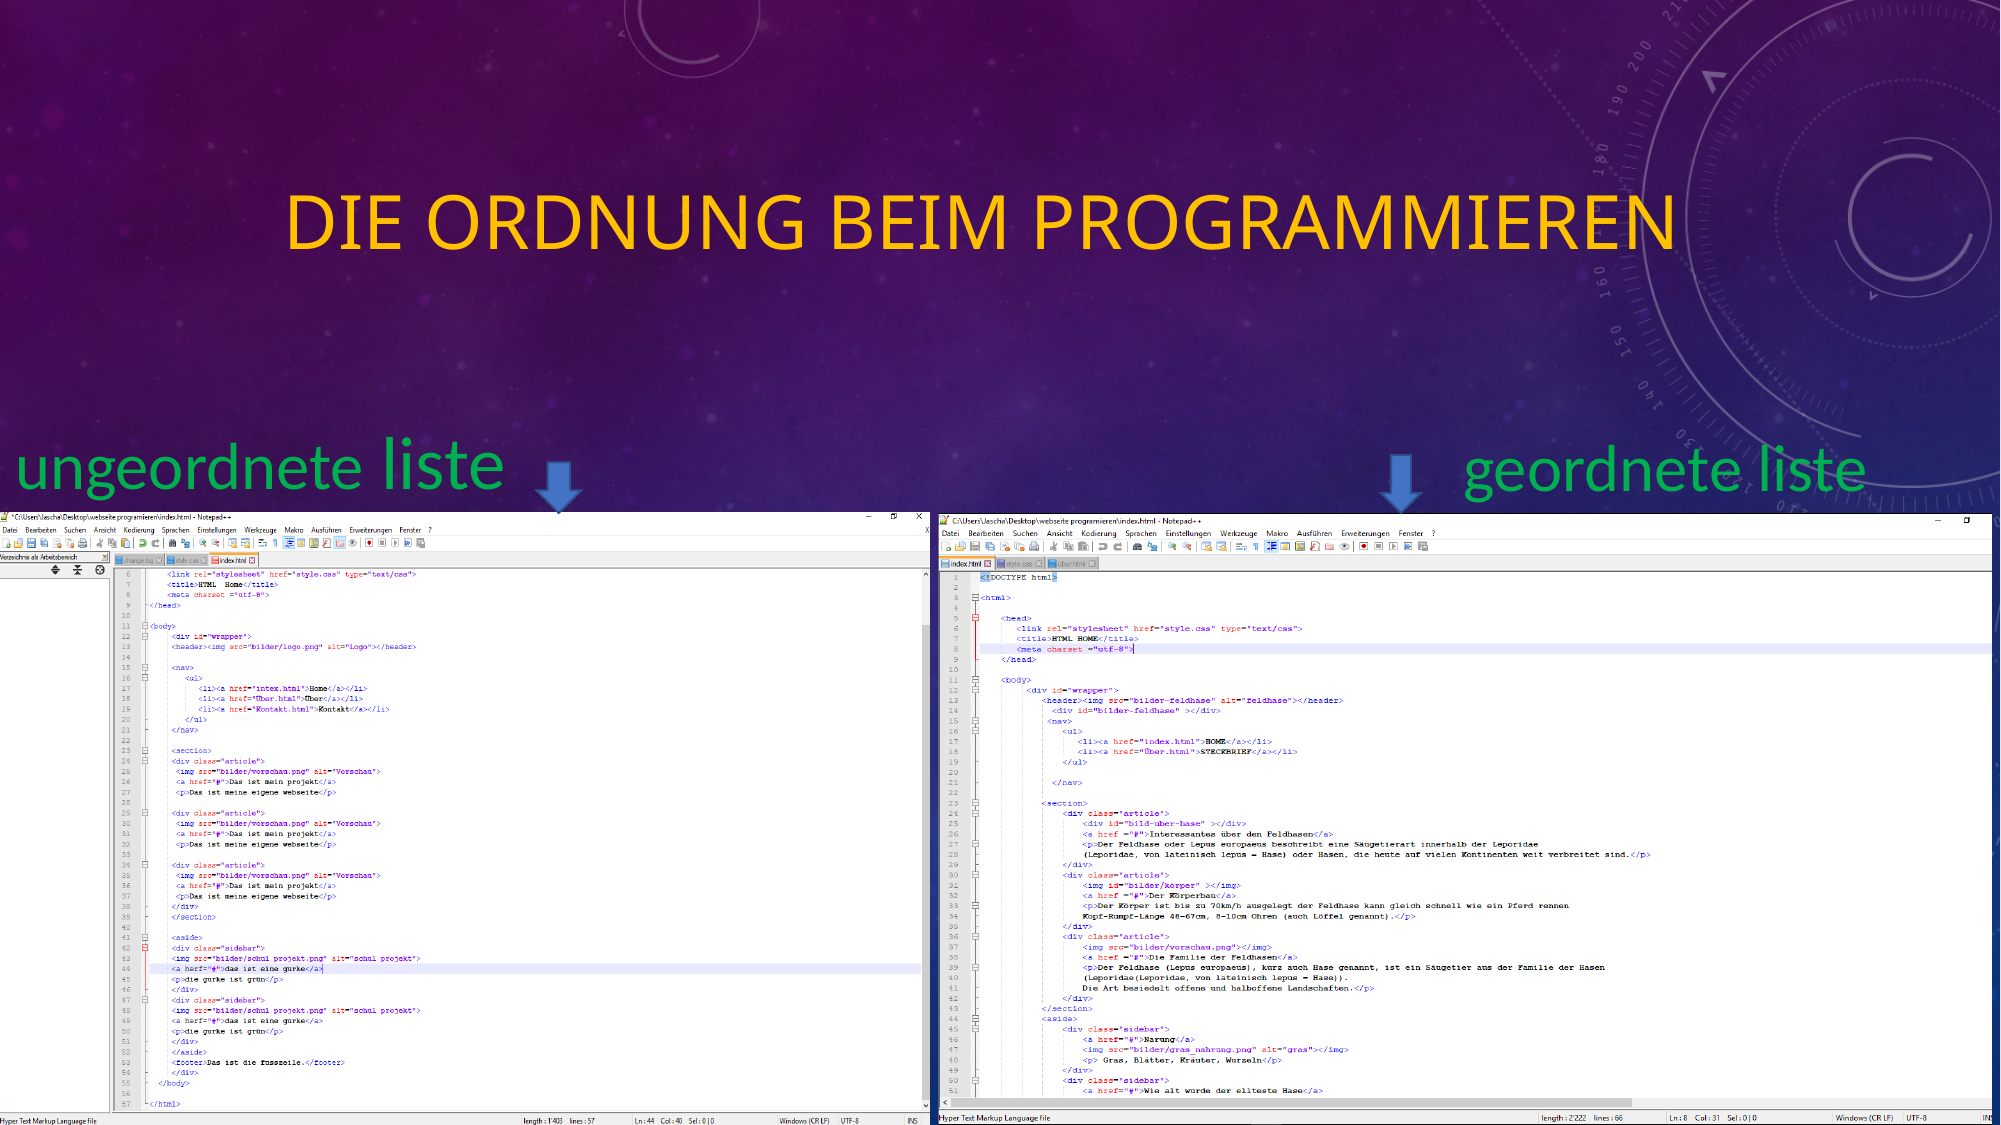

# Die Ordnung beim programmieren
ungeordnete liste
geordnete liste